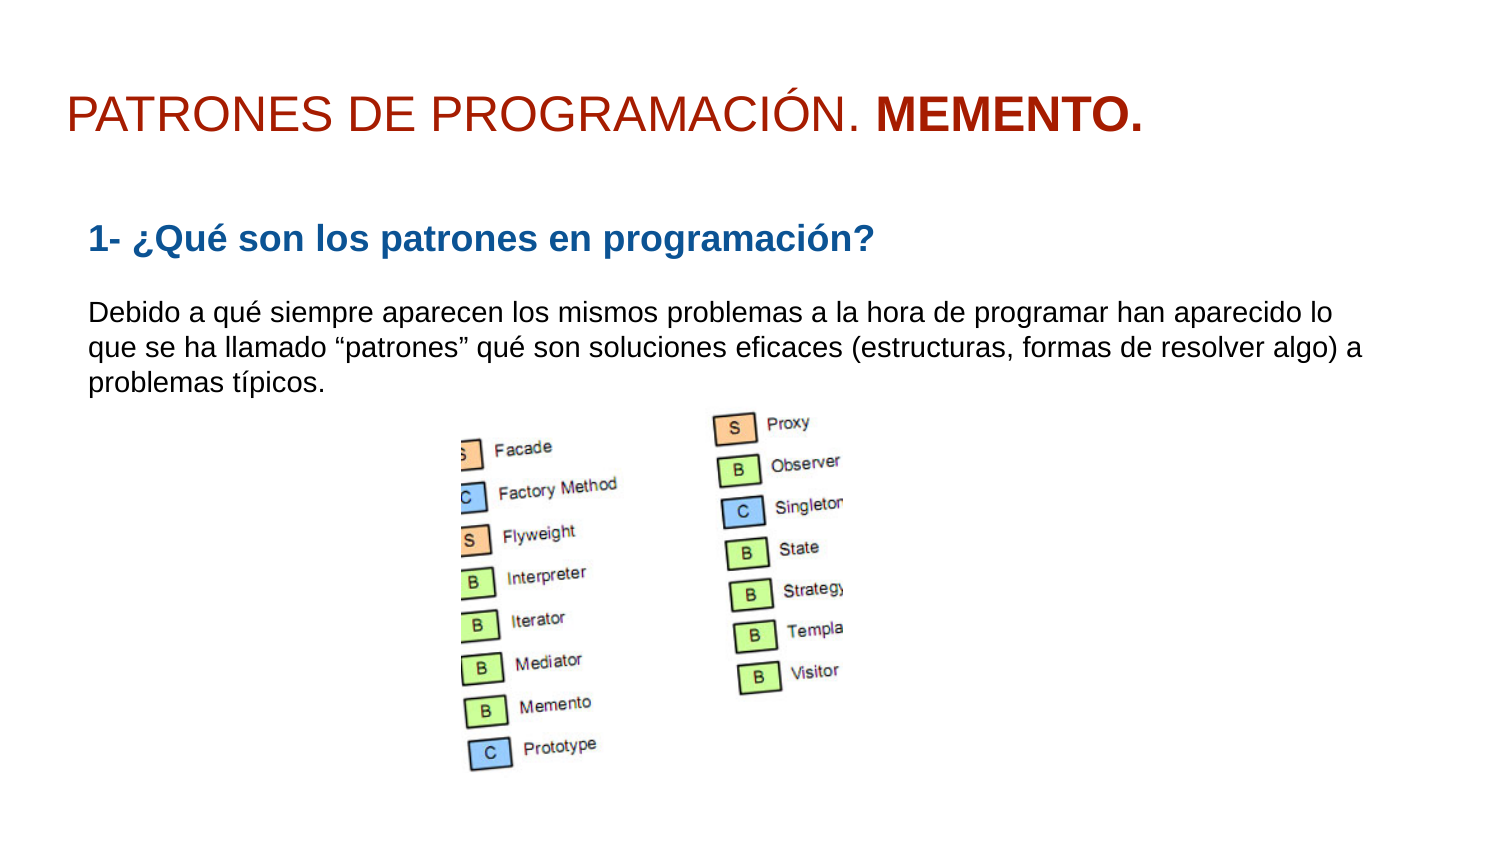

# PATRONES DE PROGRAMACIÓN. MEMENTO.
1- ¿Qué son los patrones en programación?
Debido a qué siempre aparecen los mismos problemas a la hora de programar han aparecido lo que se ha llamado “patrones” qué son soluciones eficaces (estructuras, formas de resolver algo) a problemas típicos.